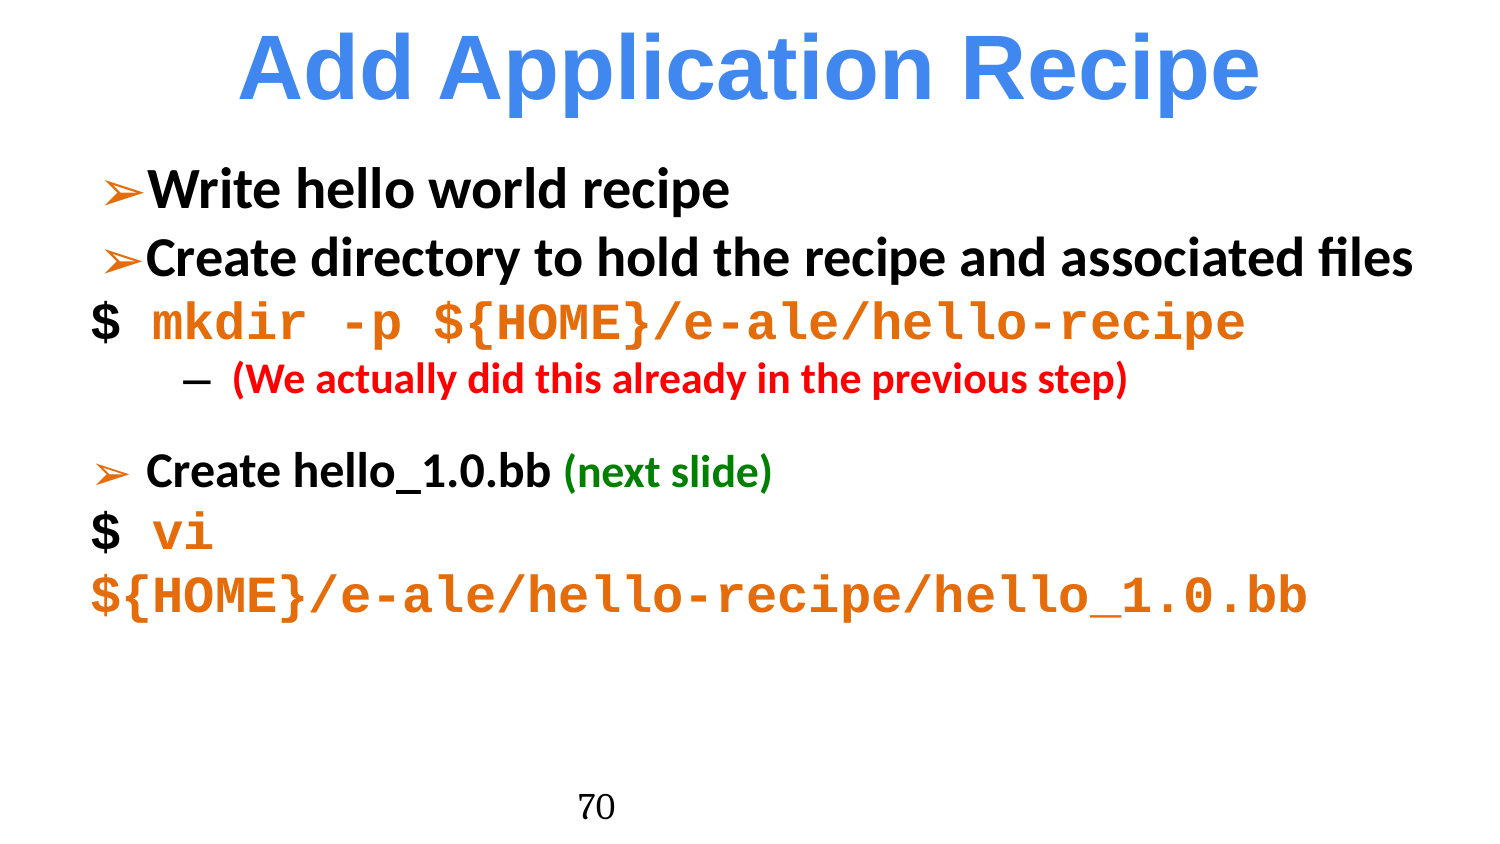

Add Application Recipe
Write hello world recipe
Create directory to hold the recipe and associated files
$ mkdir -p ${HOME}/e-ale/hello-recipe
(We actually did this already in the previous step)
Create hello_1.0.bb (next slide)
$ vi ${HOME}/e-ale/hello-recipe/hello_1.0.bb